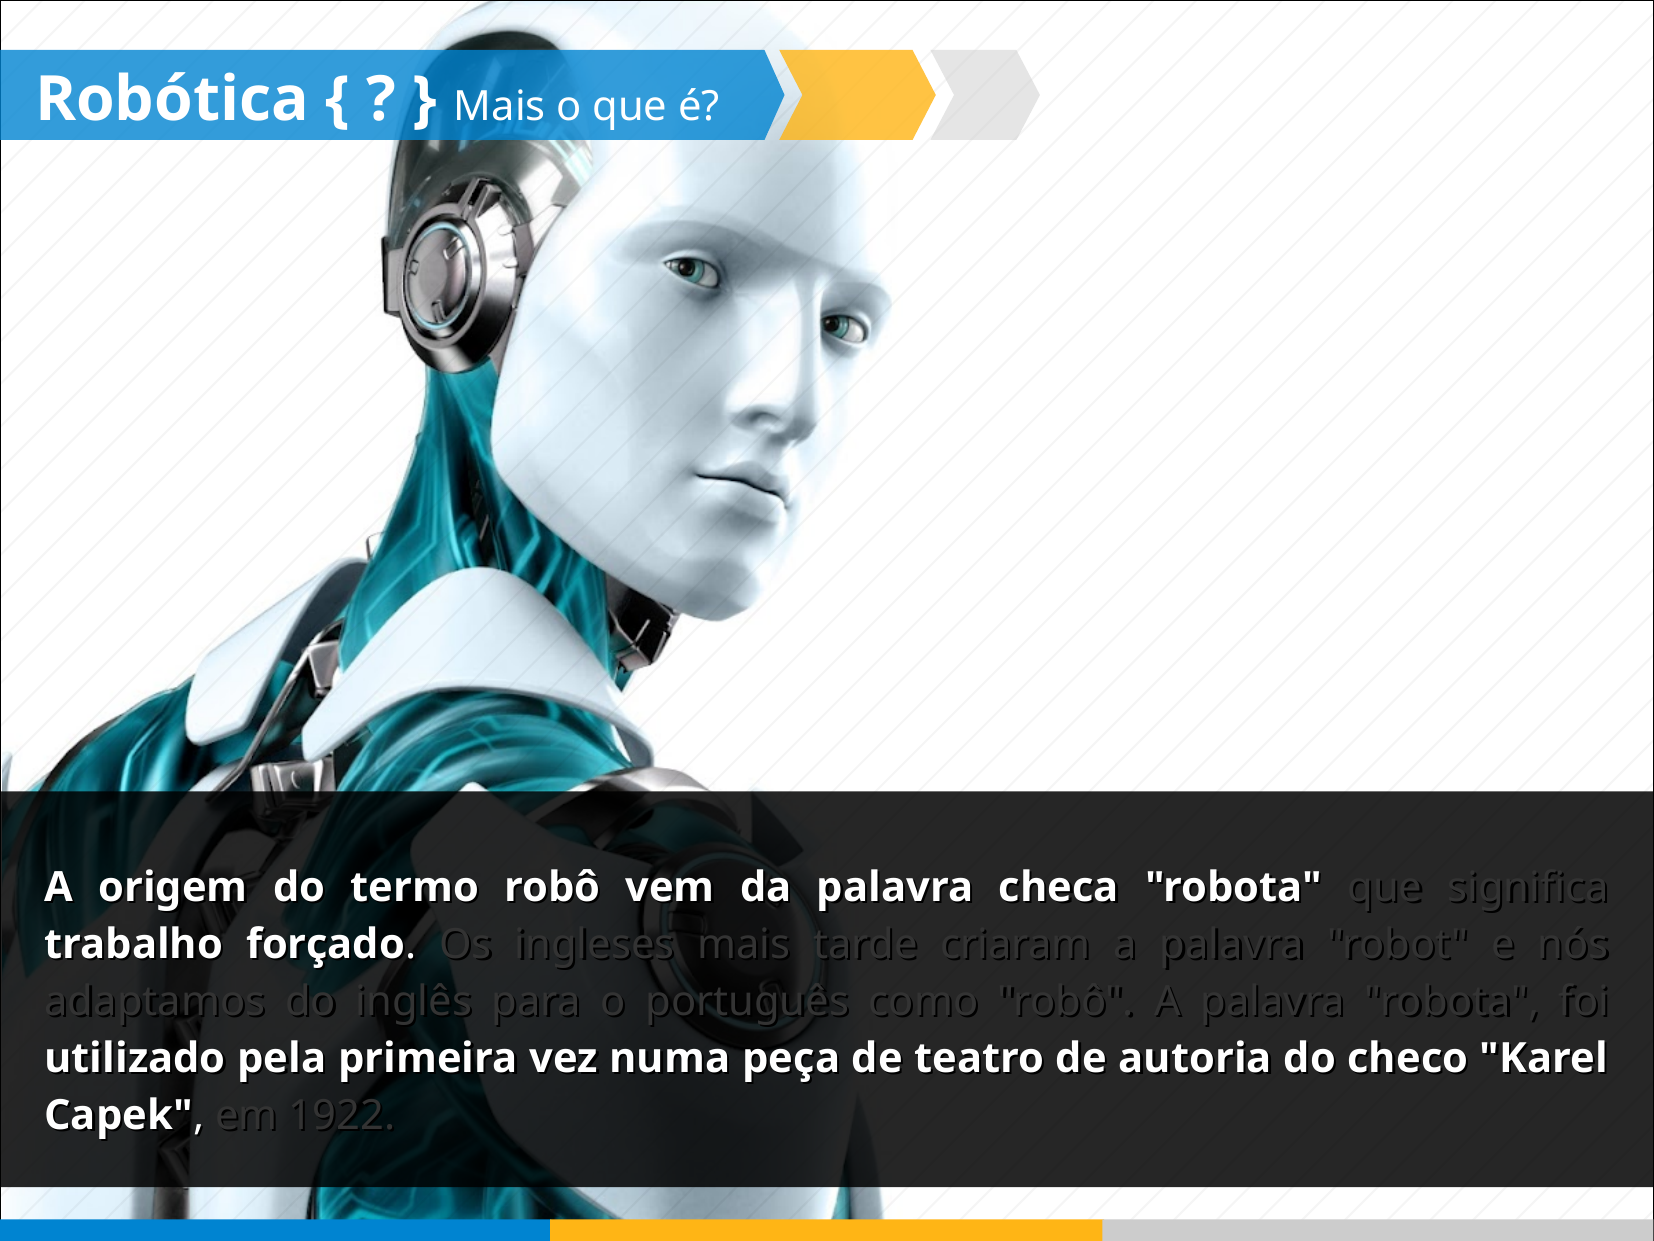

Robótica { ? } Mais o que é?
A origem do termo robô vem da palavra checa "robota" que significa trabalho forçado. Os ingleses mais tarde criaram a palavra "robot" e nós adaptamos do inglês para o português como "robô". A palavra "robota", foi utilizado pela primeira vez numa peça de teatro de autoria do checo "Karel Capek", em 1922.